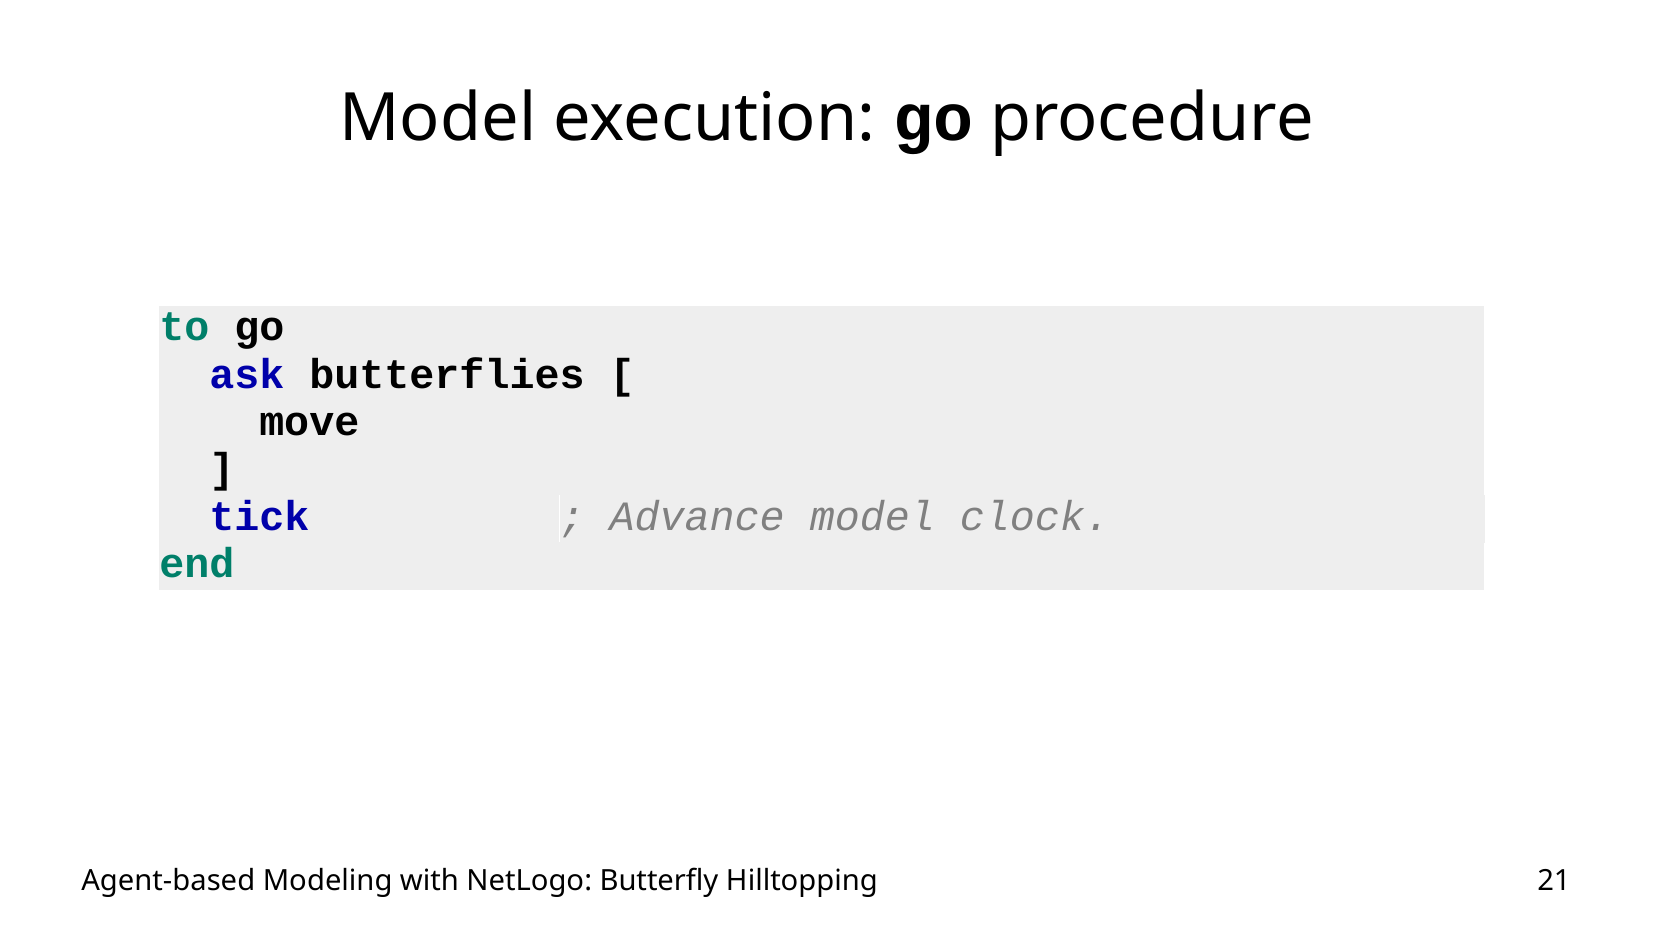

# Model execution: go procedure
to go
 ask butterflies [
 move
 ]
 tick ; Advance model clock.
end
Agent-based Modeling with NetLogo: Butterfly Hilltopping
21